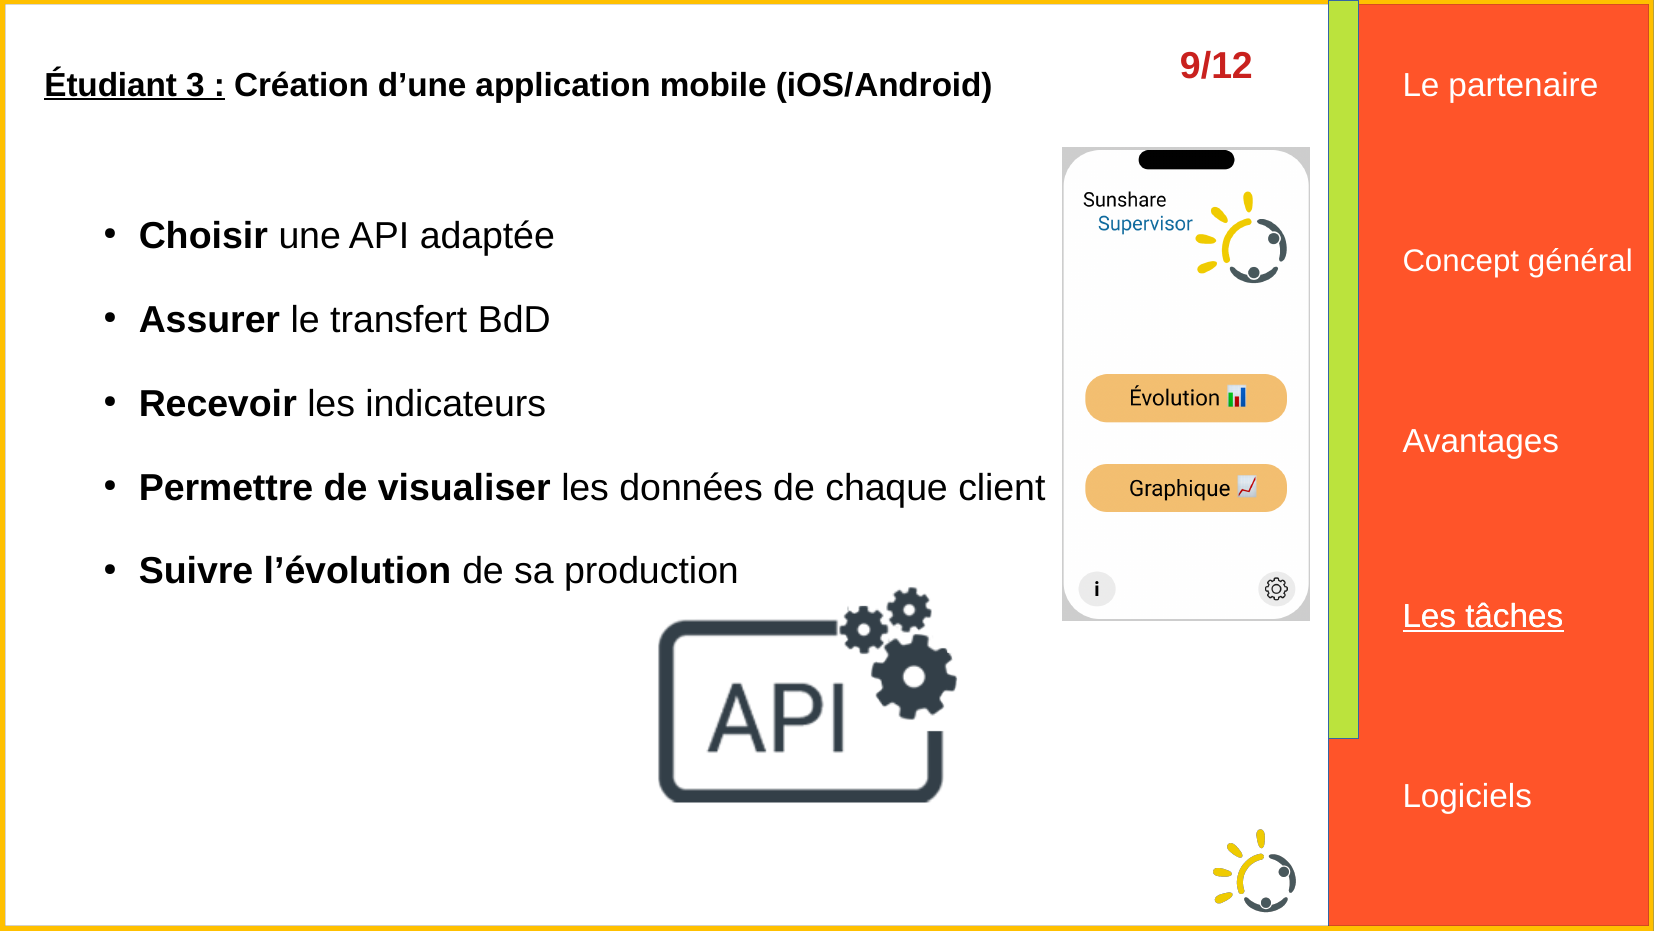

Étudiant 3 : Création d’une application mobile (iOS/Android)
Choisir une API adaptée
Assurer le transfert BdD
Recevoir les indicateurs
Permettre de visualiser les données de chaque client
Suivre l’évolution de sa production
Concept général
Avantages
Les tâches
Les tâches